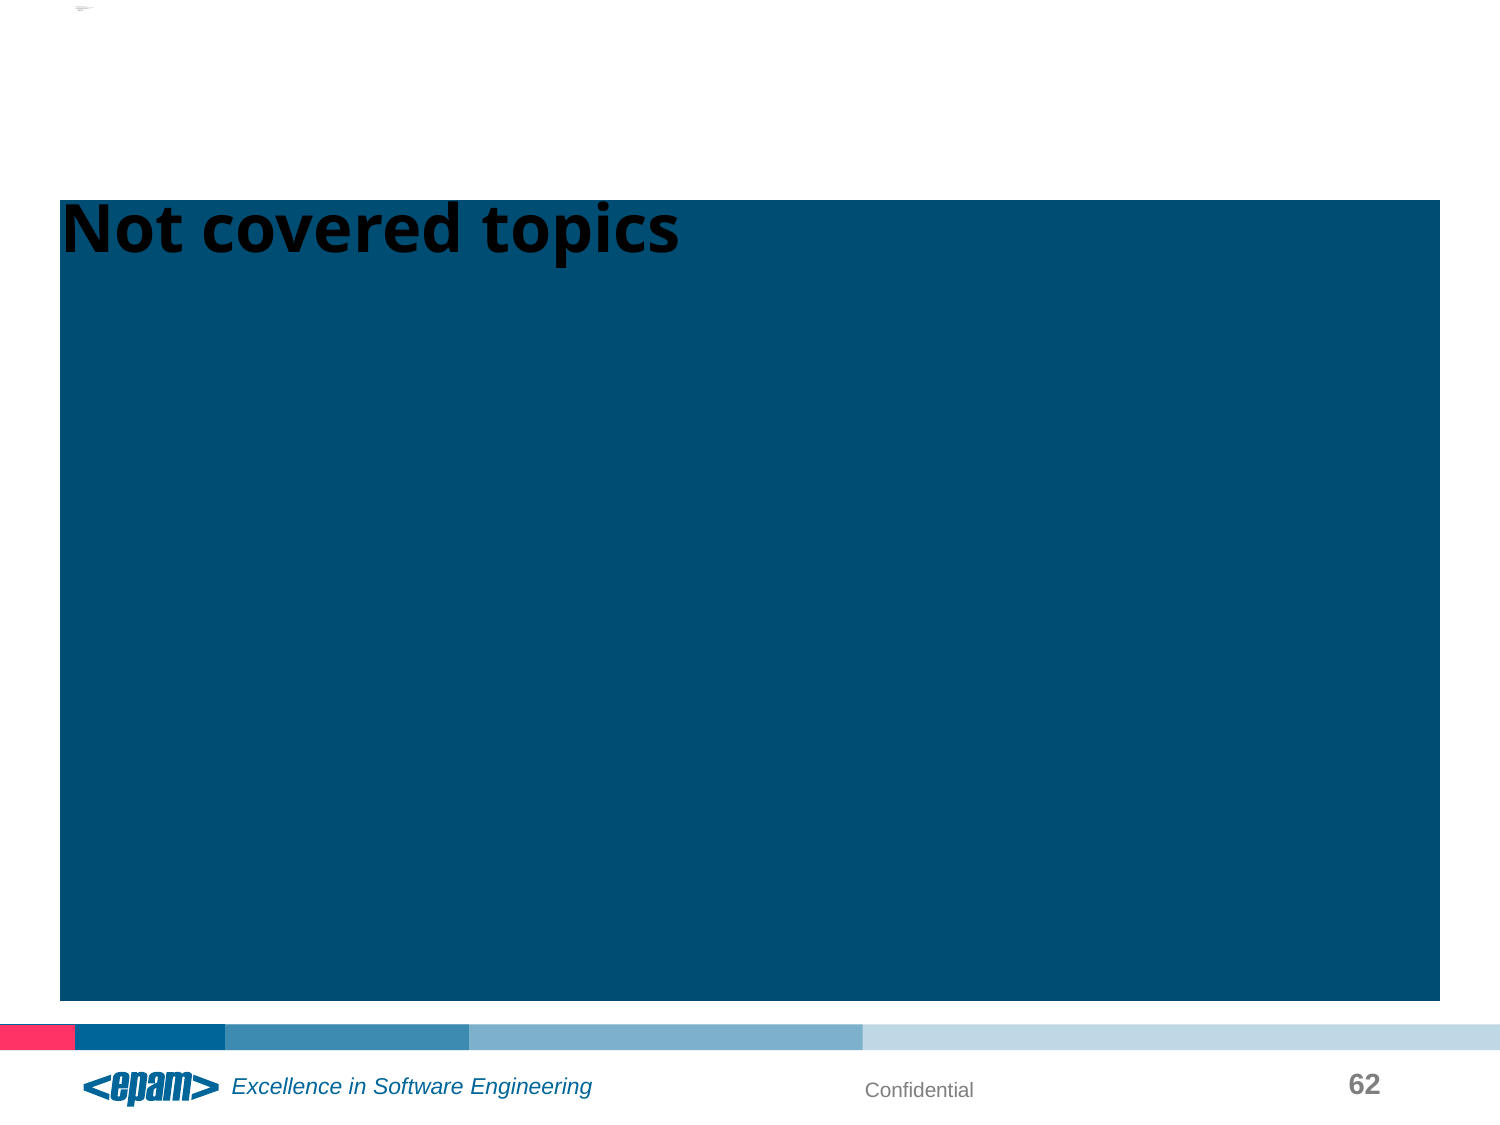

# advanced functional programming (see scalaz)
side-effects control (using Functors, Monads and stacks of Monads)
various functional abstractions (Iteratees, Zippers, etc.)
advanced type-level programming (see shapeless)
 polymorphic functions
 heterogeneous collections
 discriminated unions
Not covered topics
Confidential